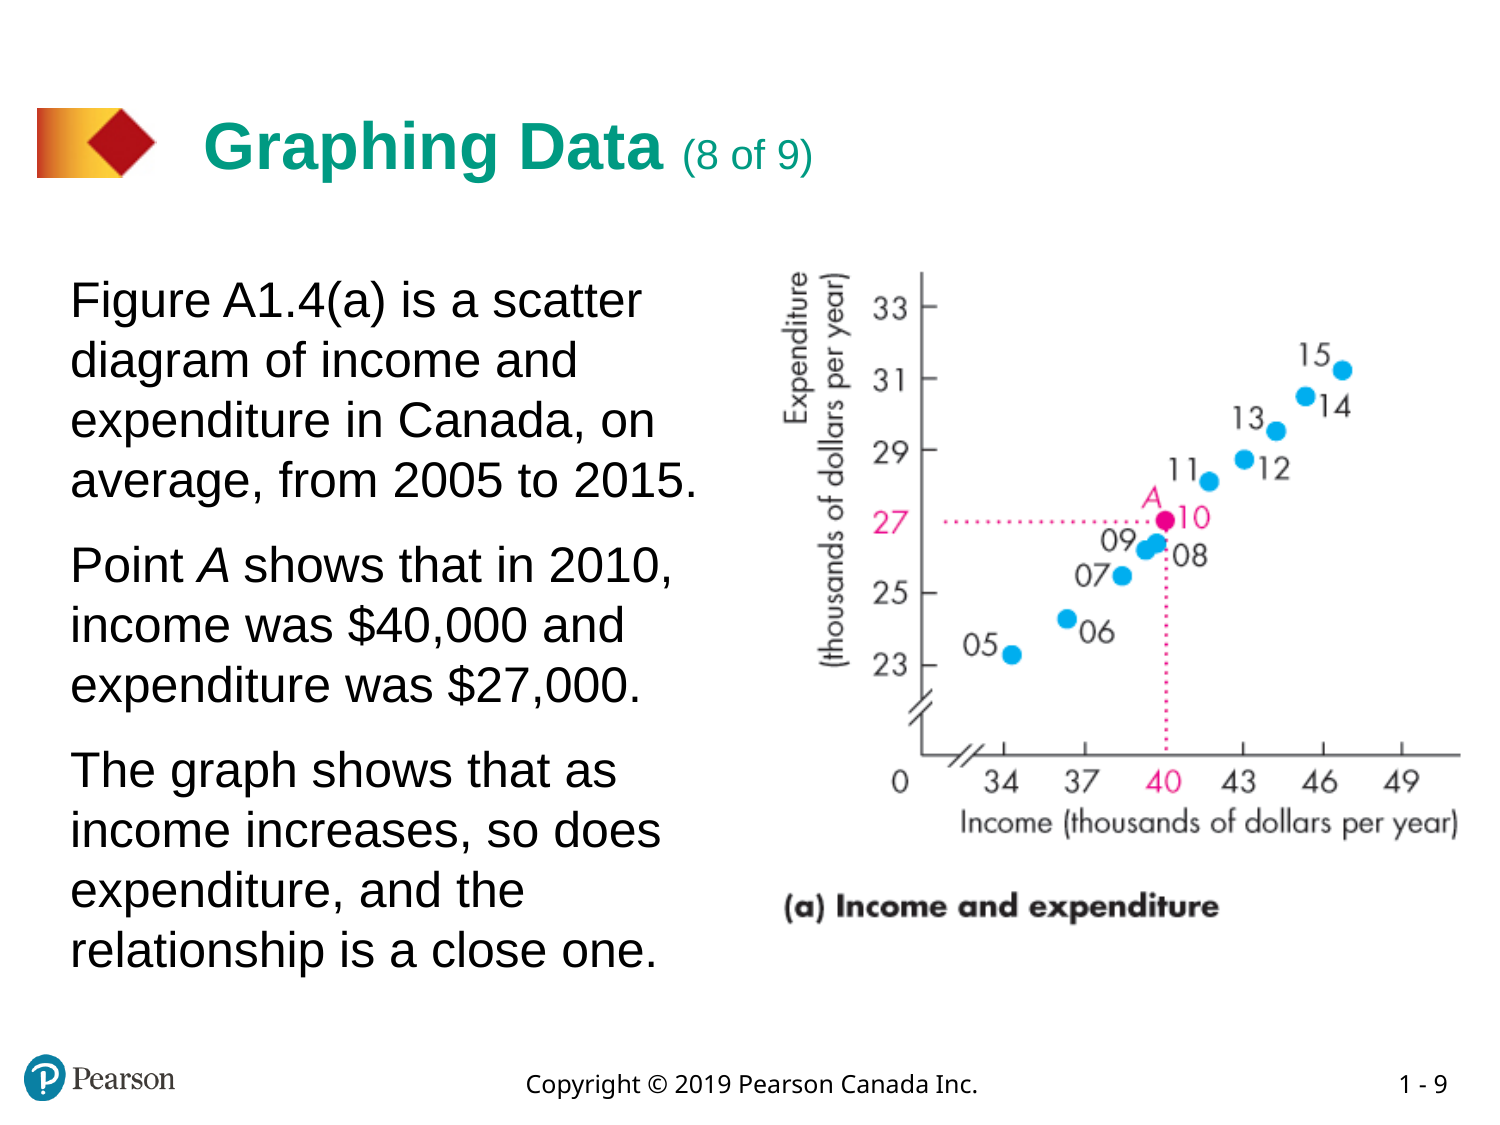

# Graphing Data (8 of 9)
Figure A1.4(a) is a scatter diagram of income and expenditure in Canada, on average, from 2005 to 2015.
Point A shows that in 2010, income was $40,000 and expenditure was $27,000.
The graph shows that as income increases, so does expenditure, and the relationship is a close one.